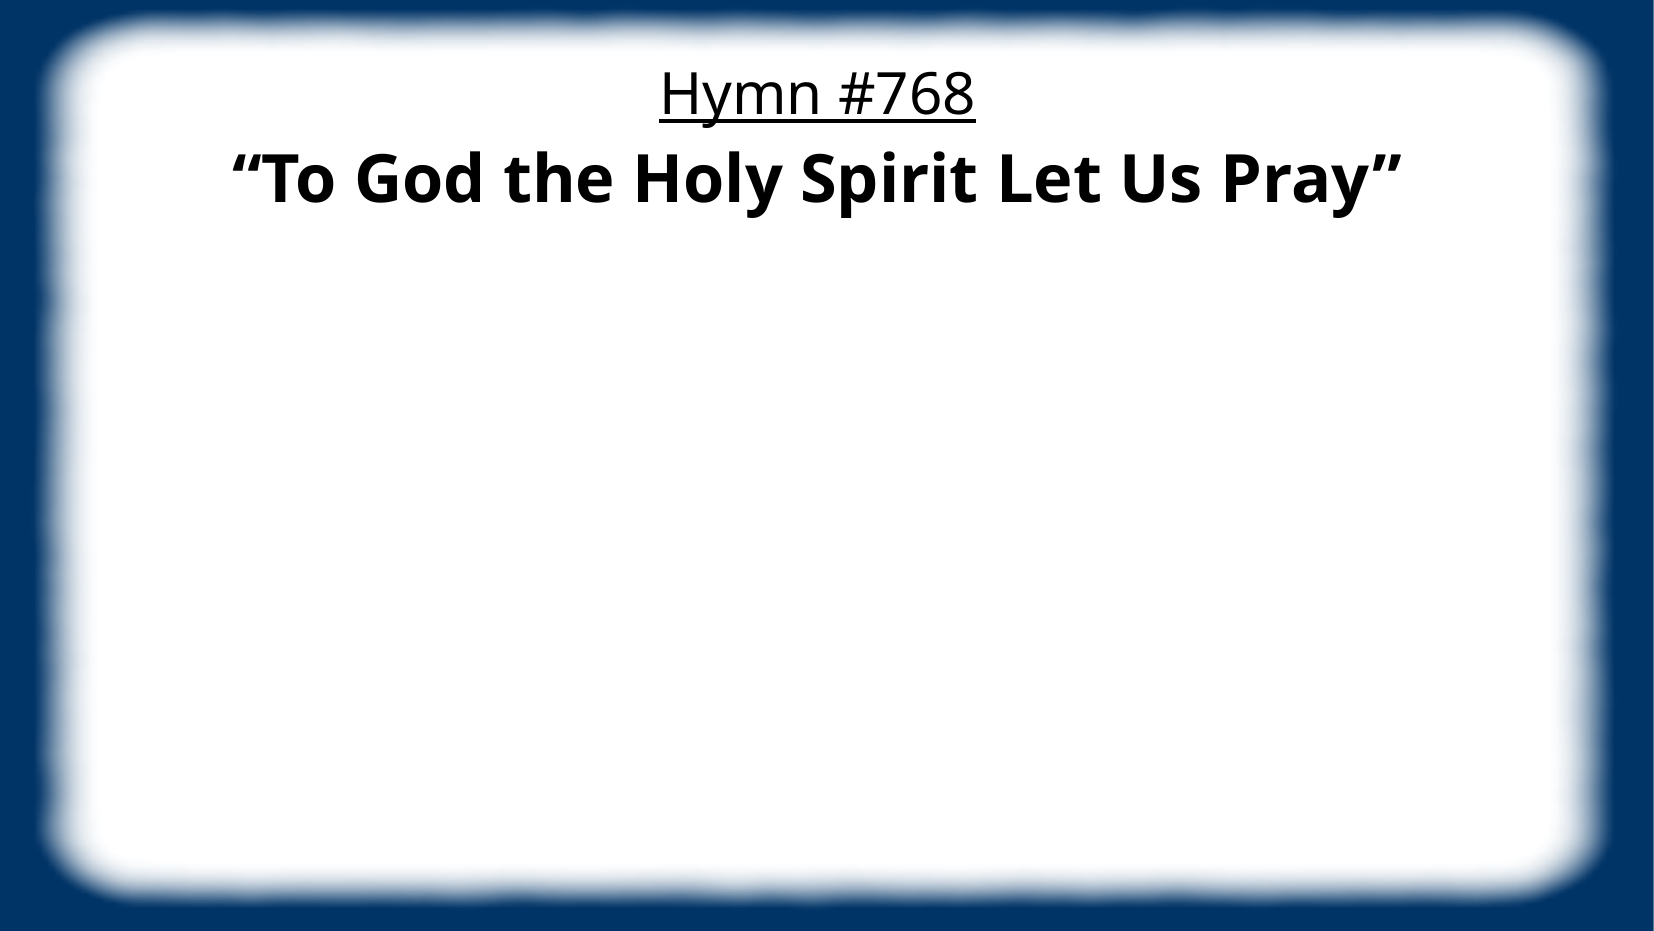

Hymn #768
“To God the Holy Spirit Let Us Pray”